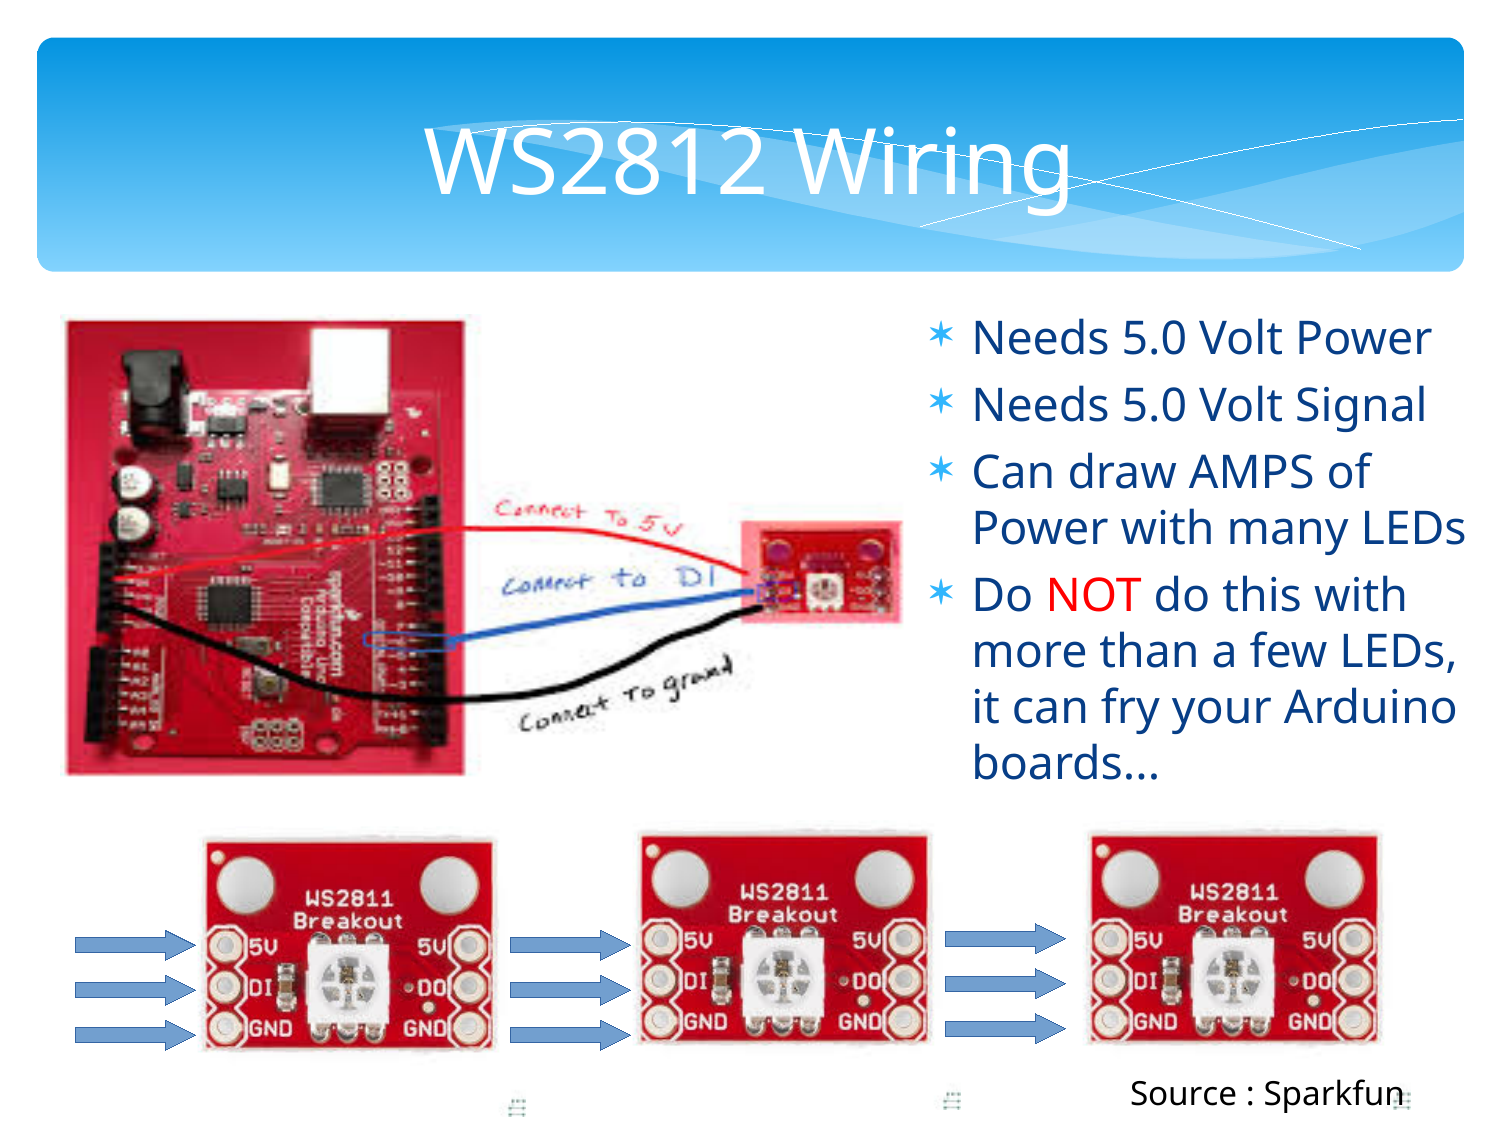

# WS2812 Wiring
Needs 5.0 Volt Power
Needs 5.0 Volt Signal
Can draw AMPS of Power with many LEDs
Do NOT do this with more than a few LEDs, it can fry your Arduino boards...
Source : Sparkfun